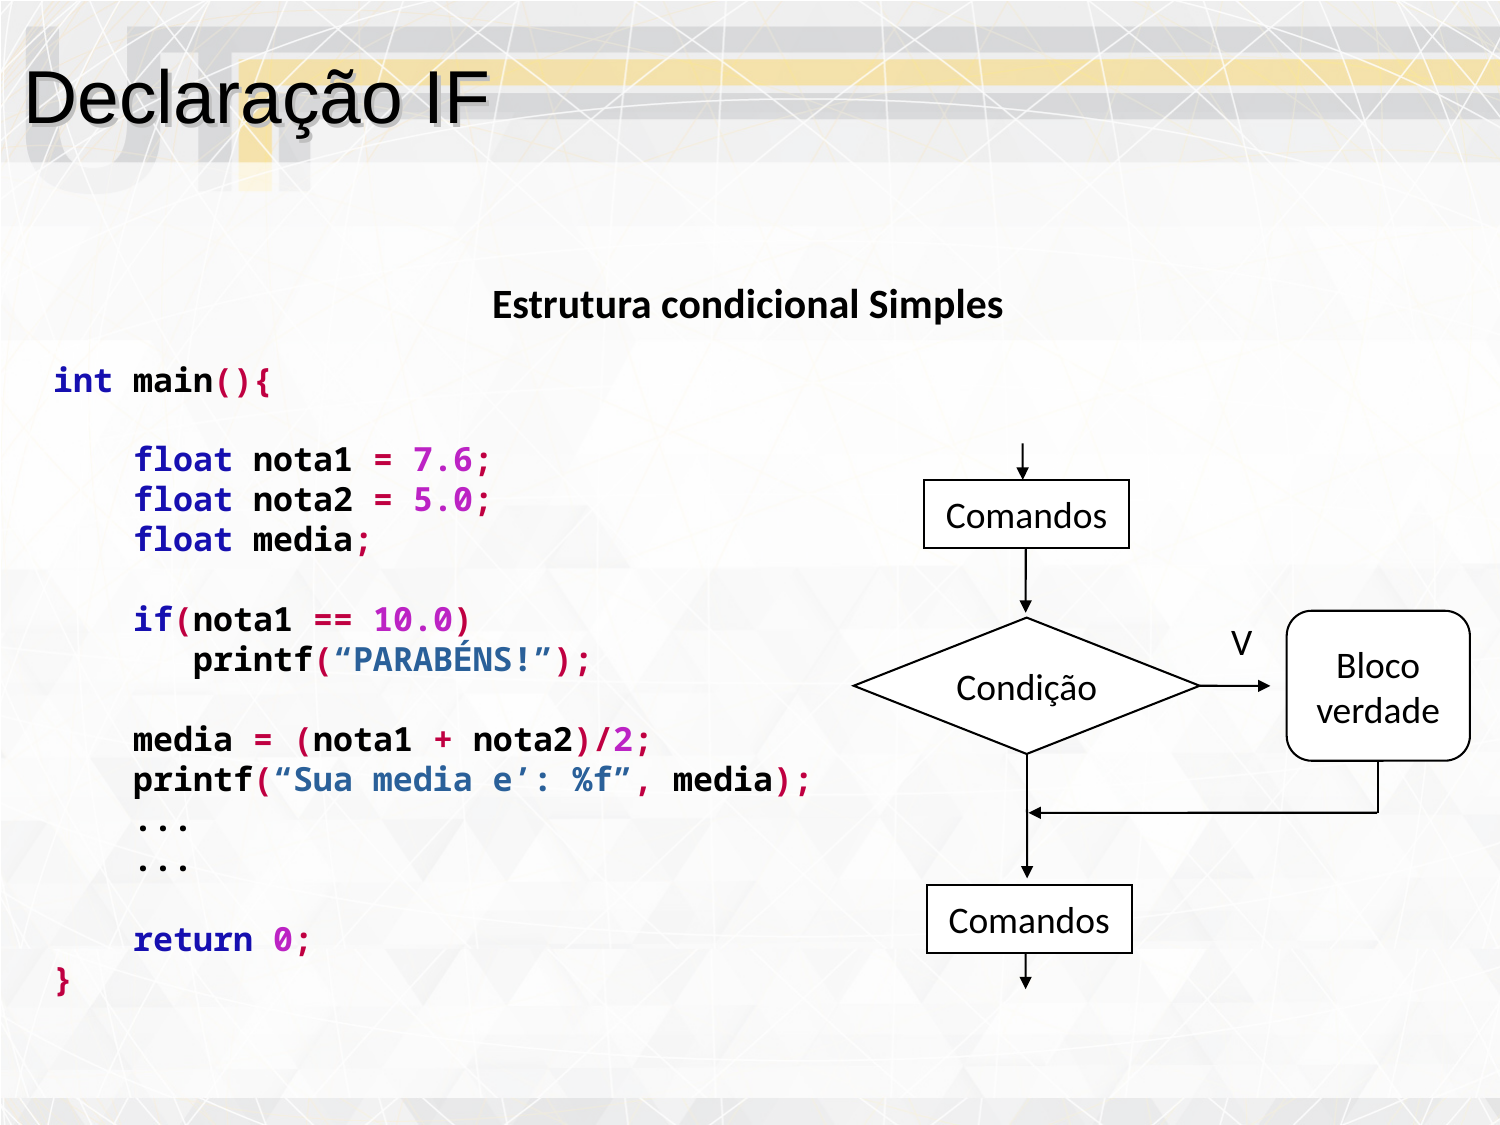

# Declaração IF
Estrutura condicional Simples
int main(){
 float nota1 = 7.6;
 float nota2 = 5.0;
 float media;
 if(nota1 == 10.0)
 printf(“PARABÉNS!”);
 media = (nota1 + nota2)/2;
 printf(“Sua media e’: %f”, media);
 ...
 ...
 return 0;
}
Comandos
V
Bloco verdade
Condição
Comandos